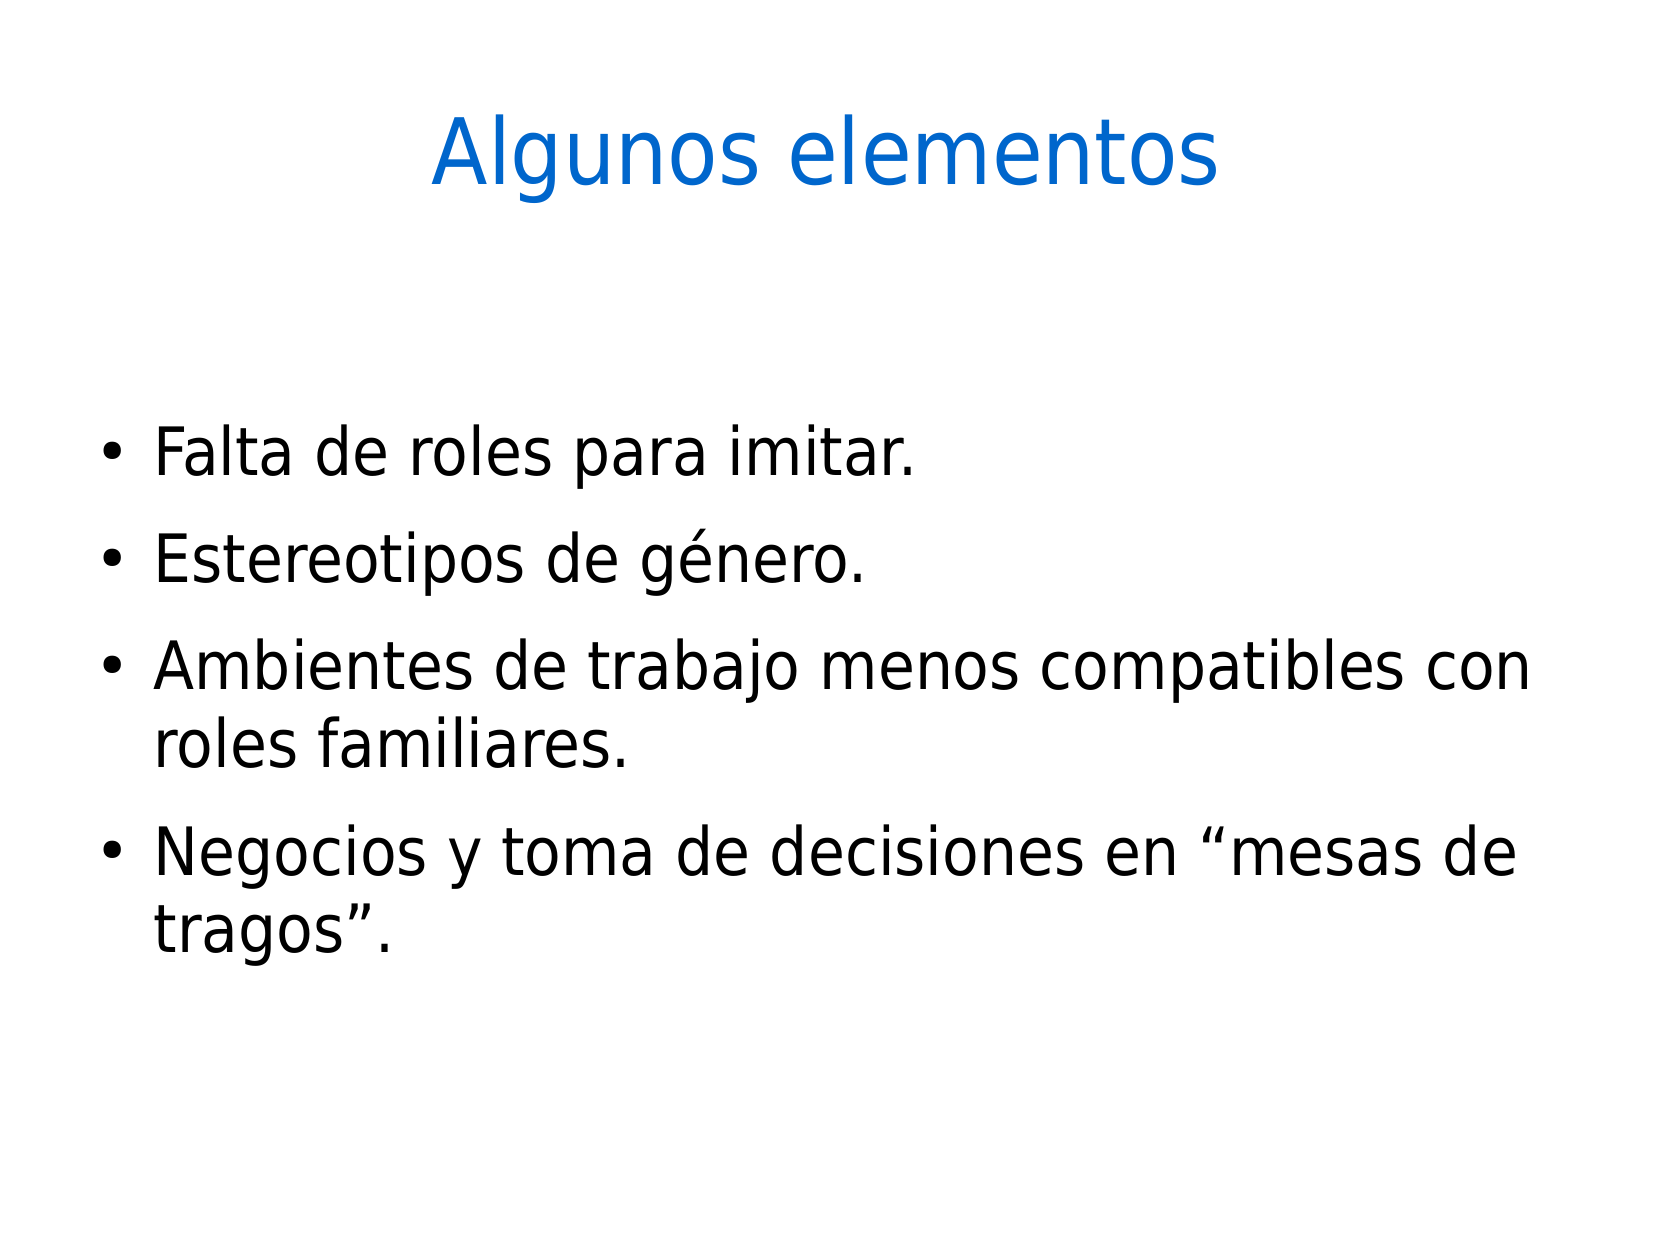

# Algunos elementos
Falta de roles para imitar.
Estereotipos de género.
Ambientes de trabajo menos compatibles con roles familiares.
Negocios y toma de decisiones en “mesas de tragos”.